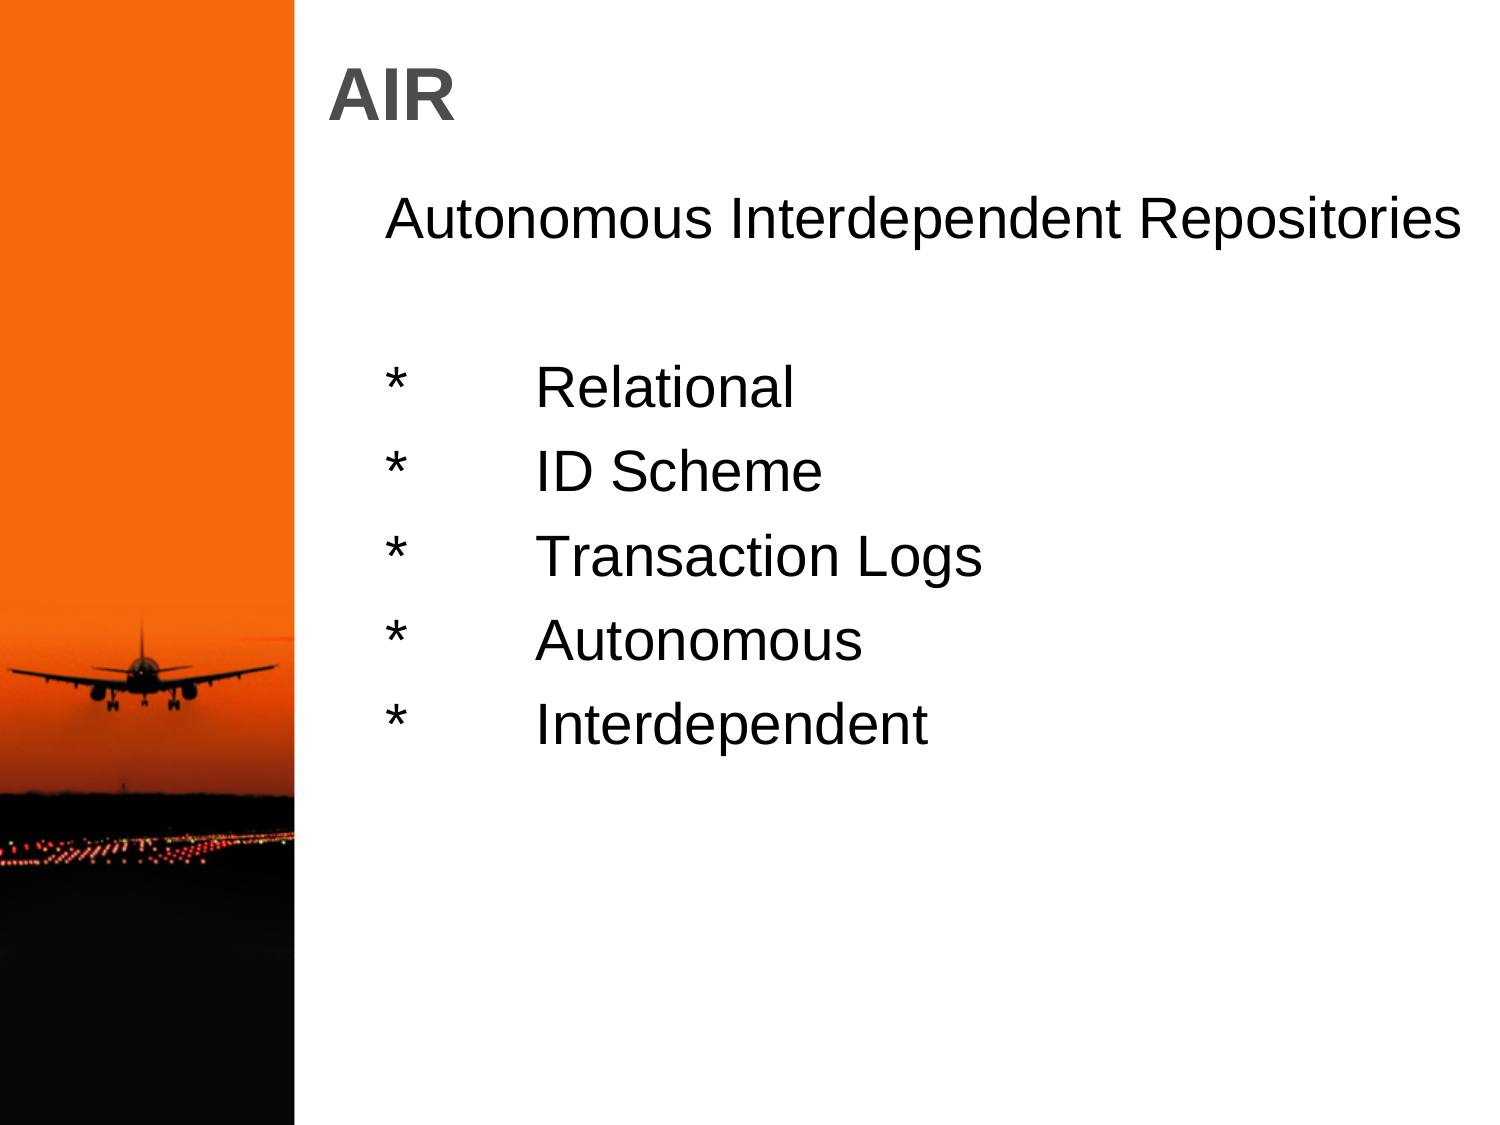

# AIR
Autonomous Interdependent Repositories
*	Relational
*	ID Scheme
*	Transaction Logs
*	Autonomous
*	Interdependent